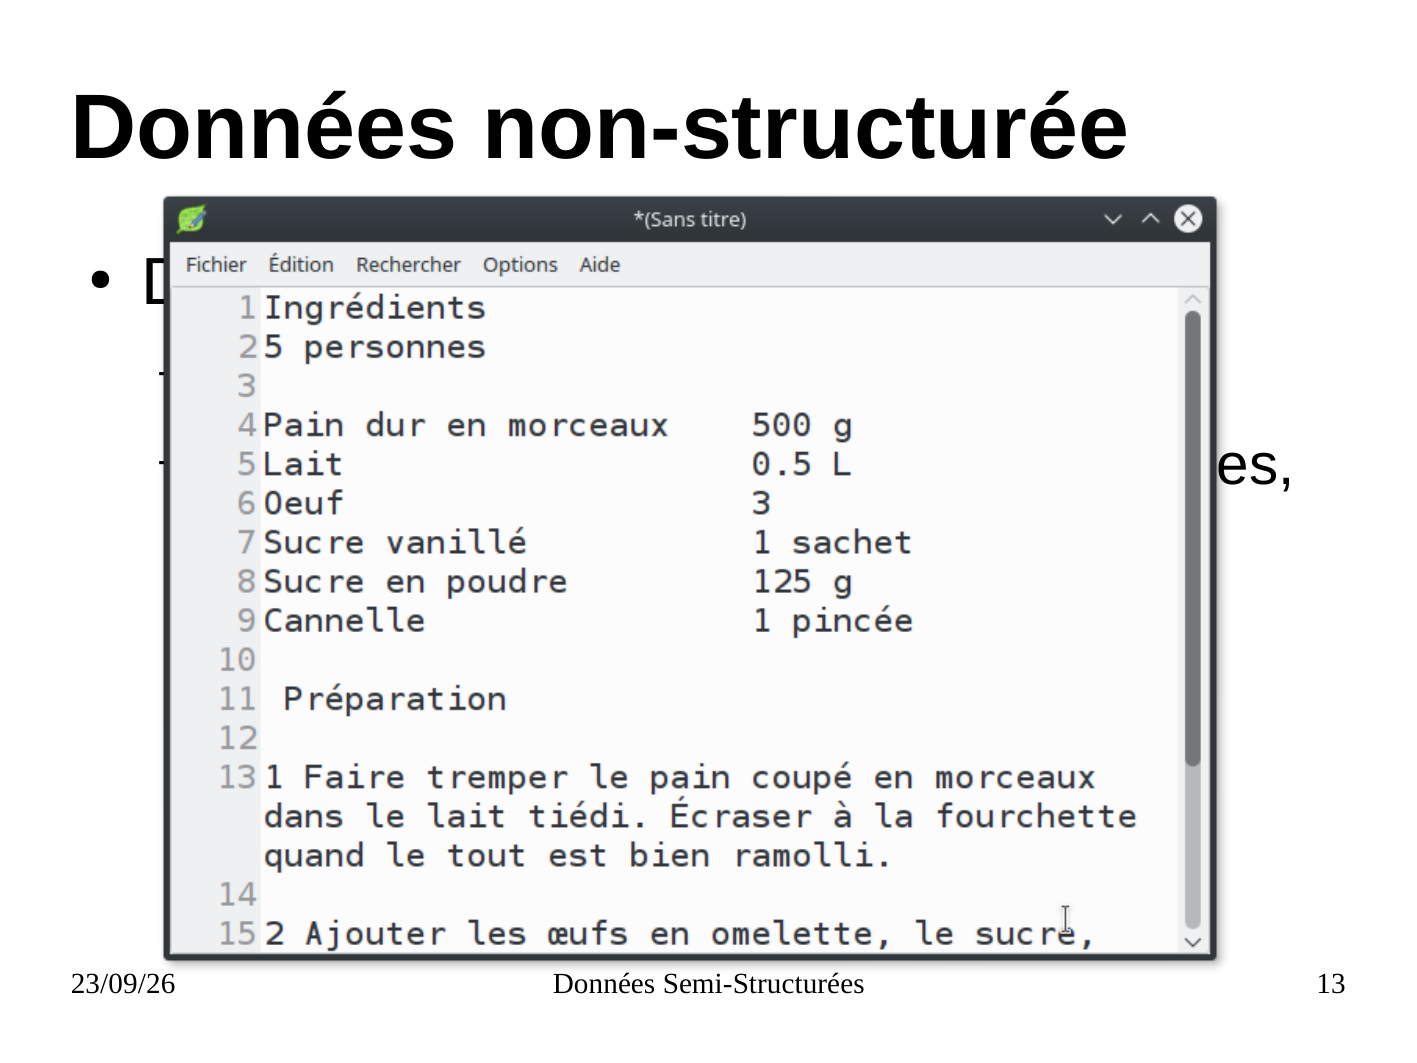

# Données non-structurée
Données au format libre :
Lisible par les humains,
Difficile à lire et à traiter par les machines,
Données Semi-Structurées
13